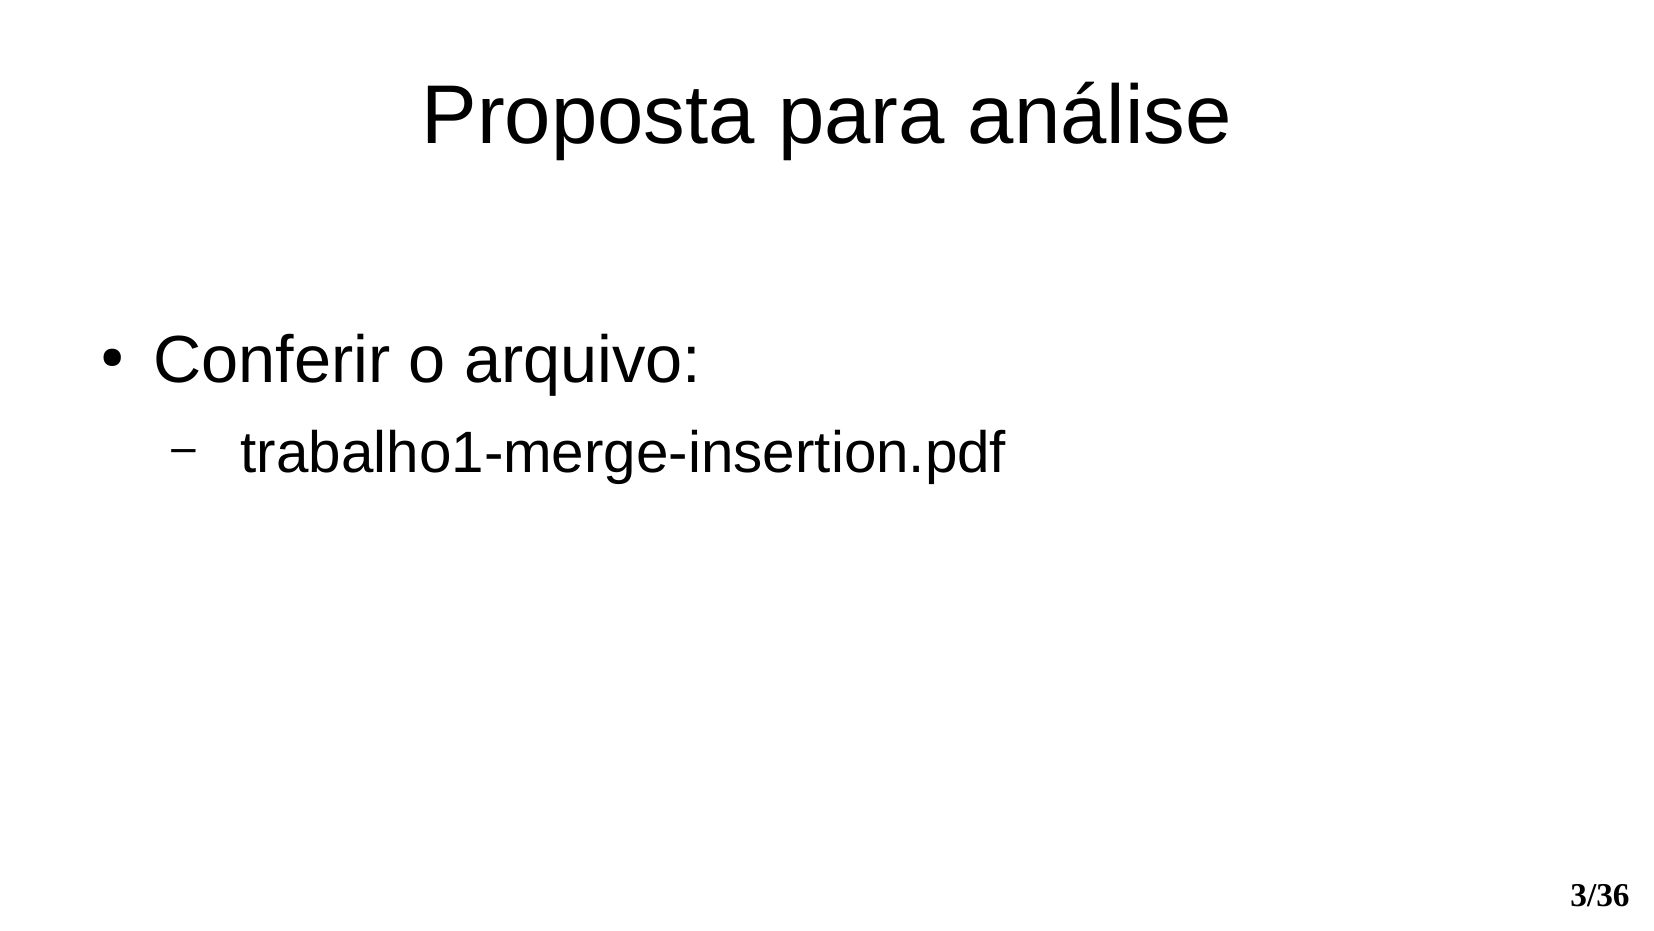

# Proposta para análise
Conferir o arquivo:
 trabalho1-merge-insertion.pdf
3